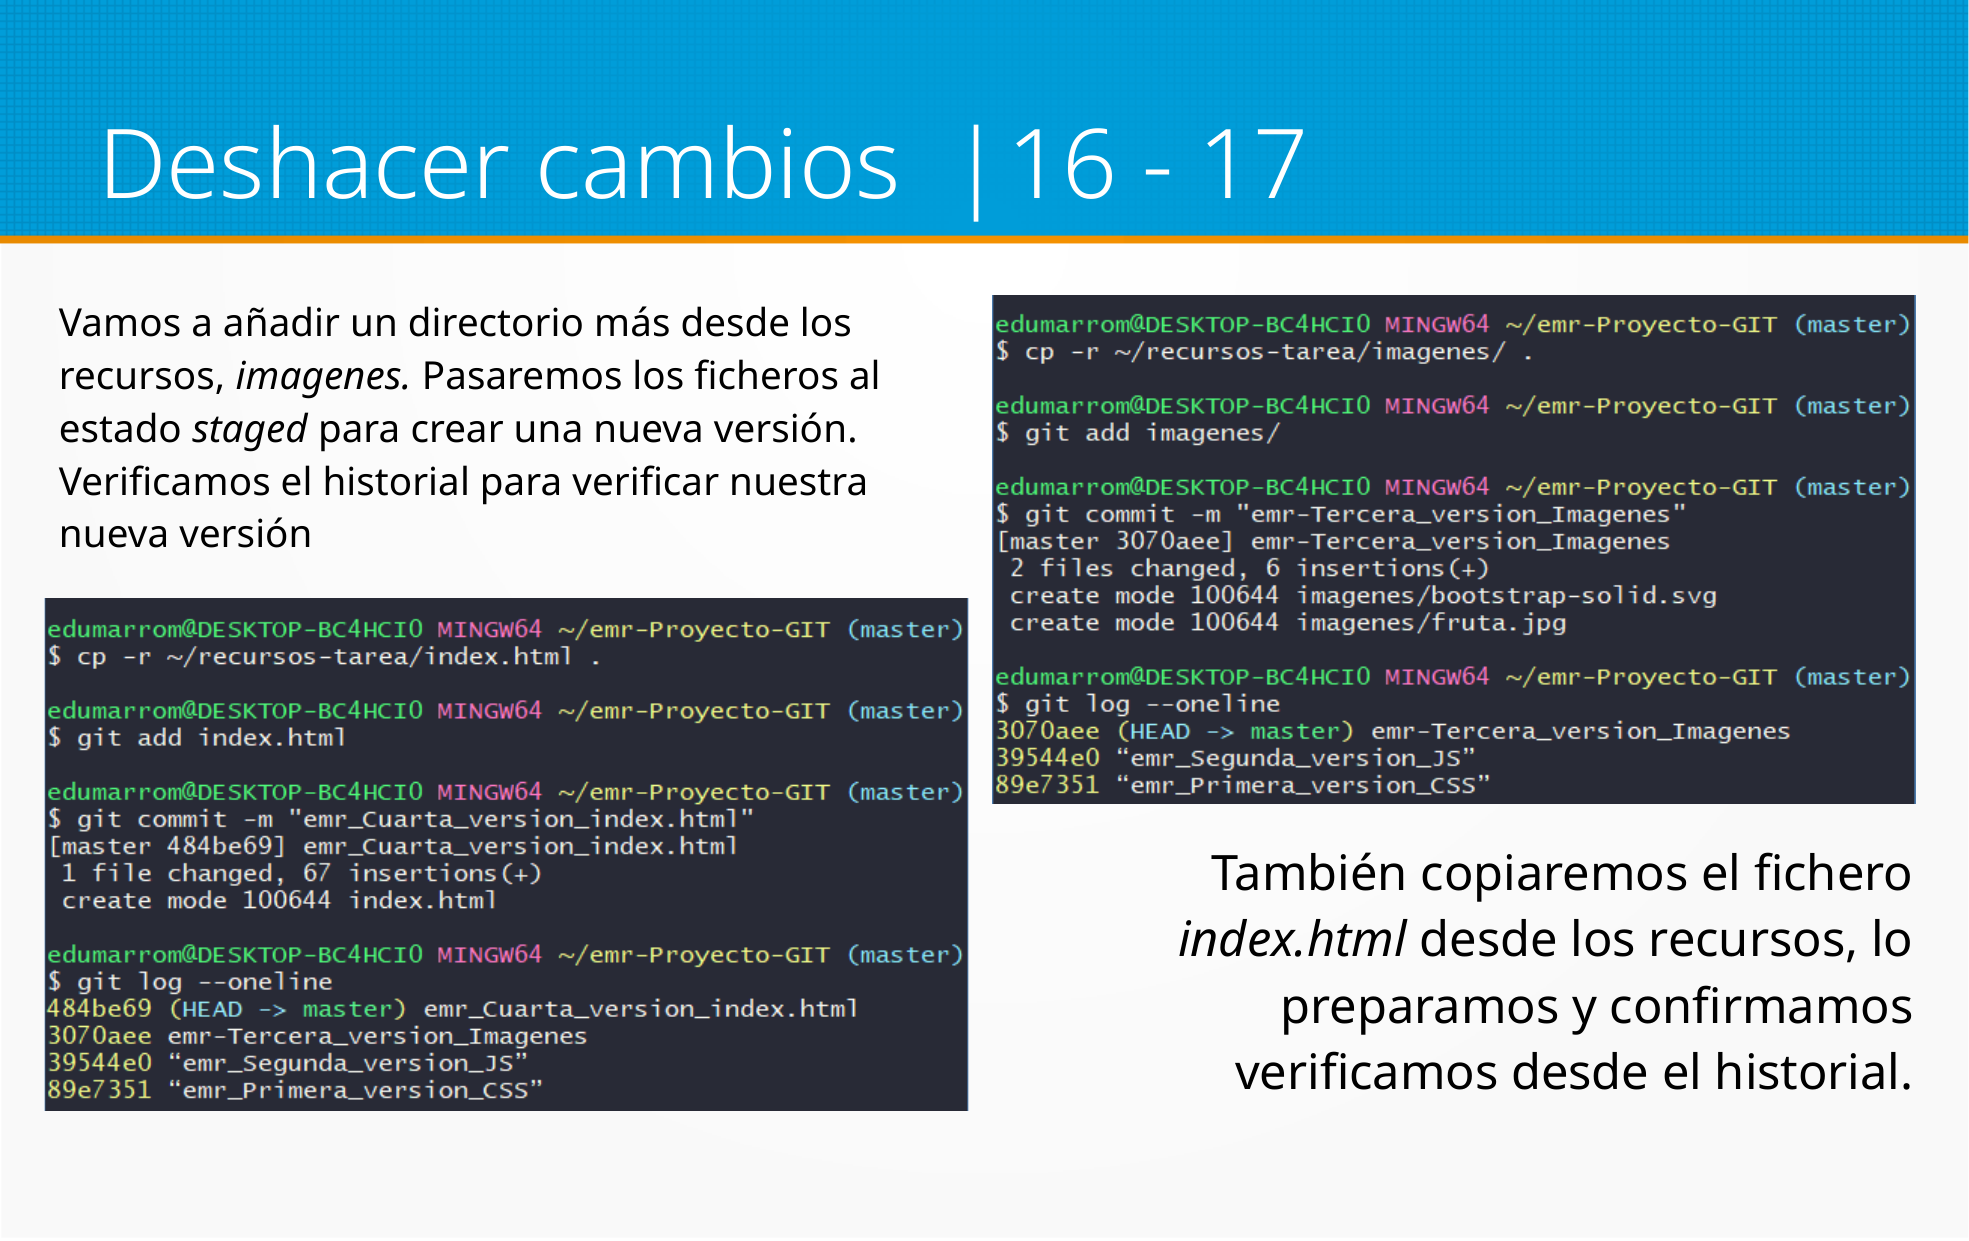

# Deshacer cambios						|	16 - 17
Vamos a añadir un directorio más desde los recursos, imagenes. Pasaremos los ficheros al estado staged para crear una nueva versión. Verificamos el historial para verificar nuestra nueva versión
También copiaremos el fichero index.html desde los recursos, lo preparamos y confirmamos verificamos desde el historial.